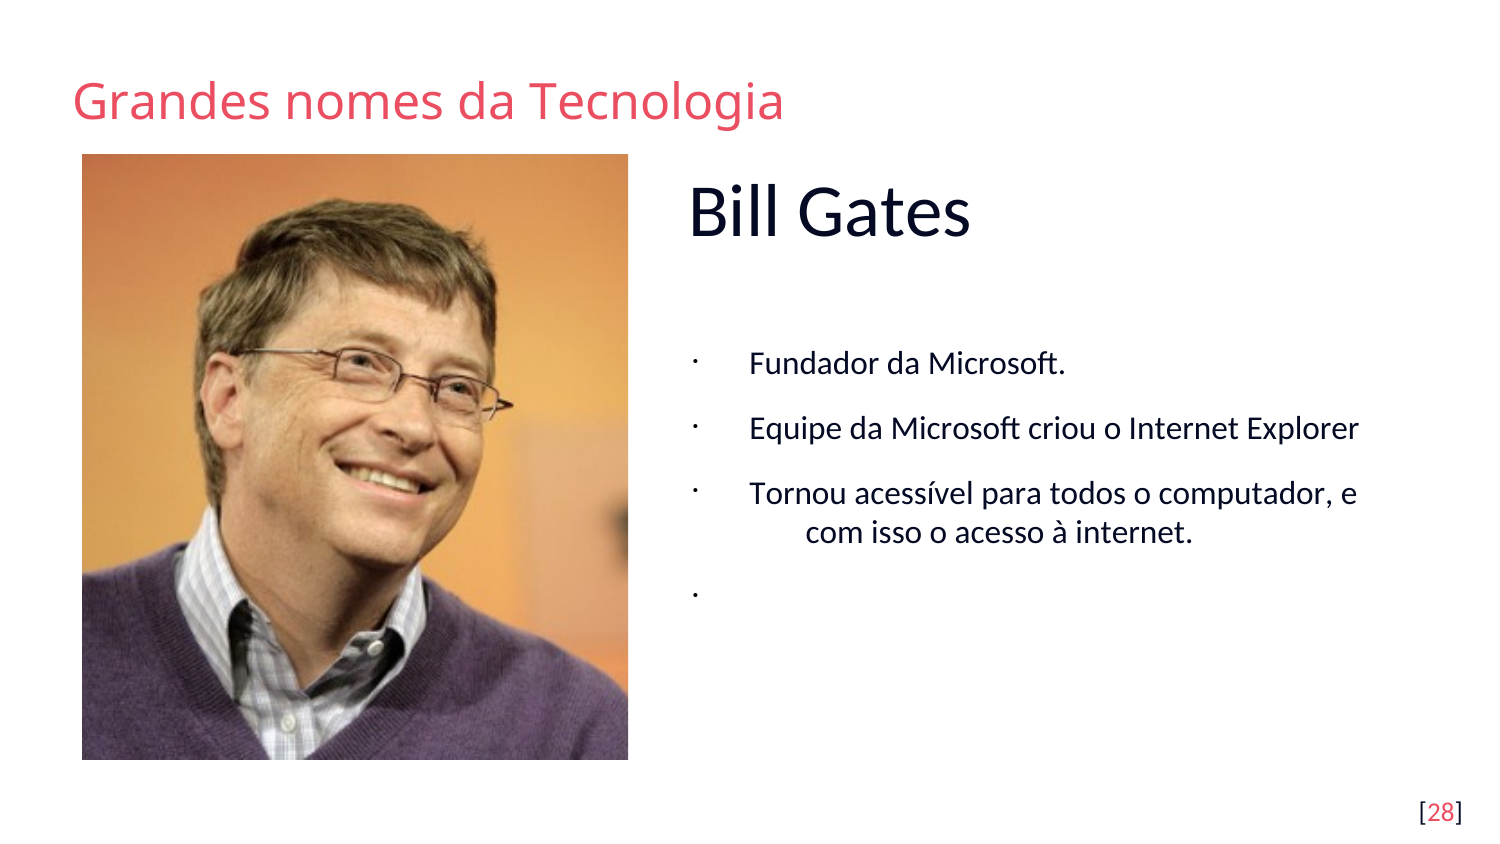

Grandes nomes da Tecnologia
Bill Gates
Fundador da Microsoft.
Equipe da Microsoft criou o Internet Explorer
Tornou acessível para todos o computador, e com isso o acesso à internet.